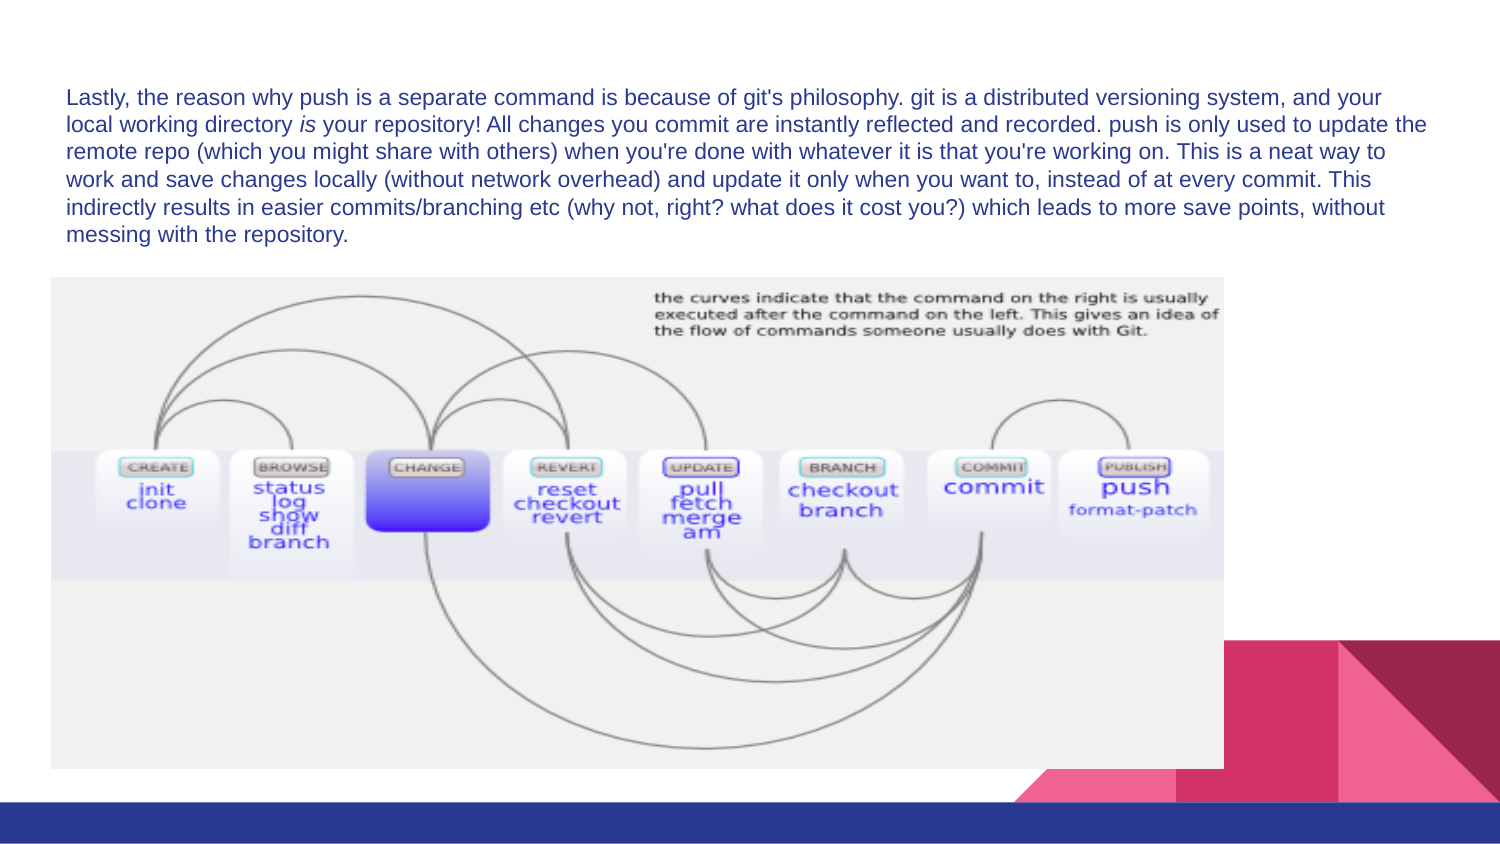

# Lastly, the reason why push is a separate command is because of git's philosophy. git is a distributed versioning system, and your local working directory is your repository! All changes you commit are instantly reflected and recorded. push is only used to update the remote repo (which you might share with others) when you're done with whatever it is that you're working on. This is a neat way to work and save changes locally (without network overhead) and update it only when you want to, instead of at every commit. This indirectly results in easier commits/branching etc (why not, right? what does it cost you?) which leads to more save points, without messing with the repository.